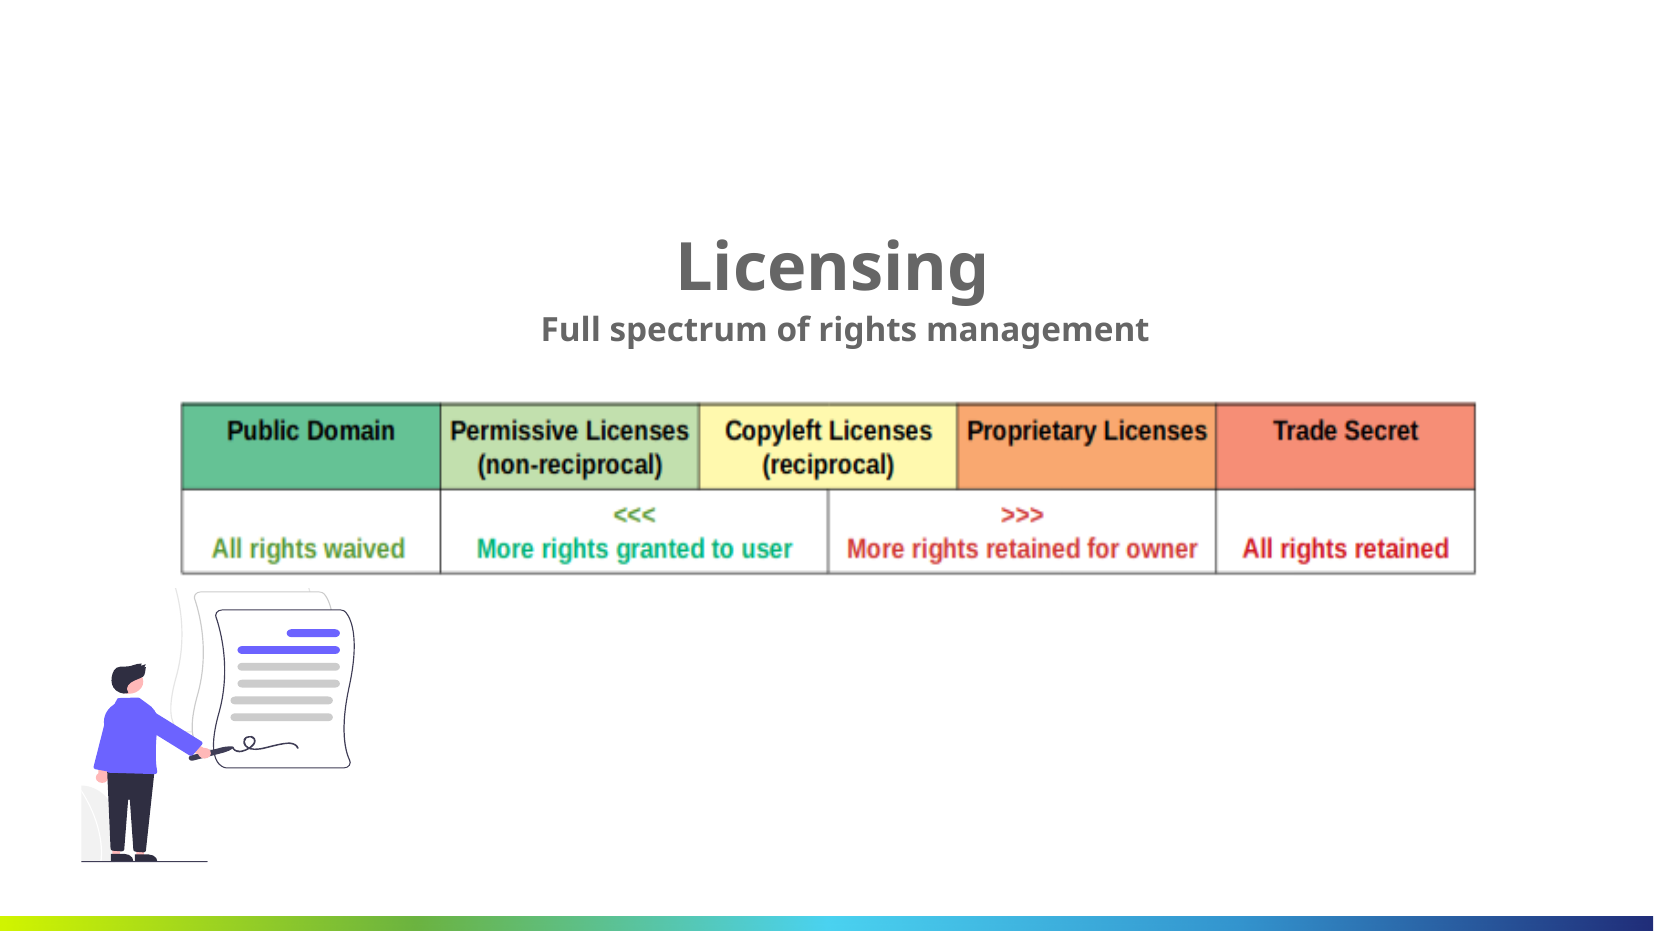

Licensing
Full spectrum of rights management
#